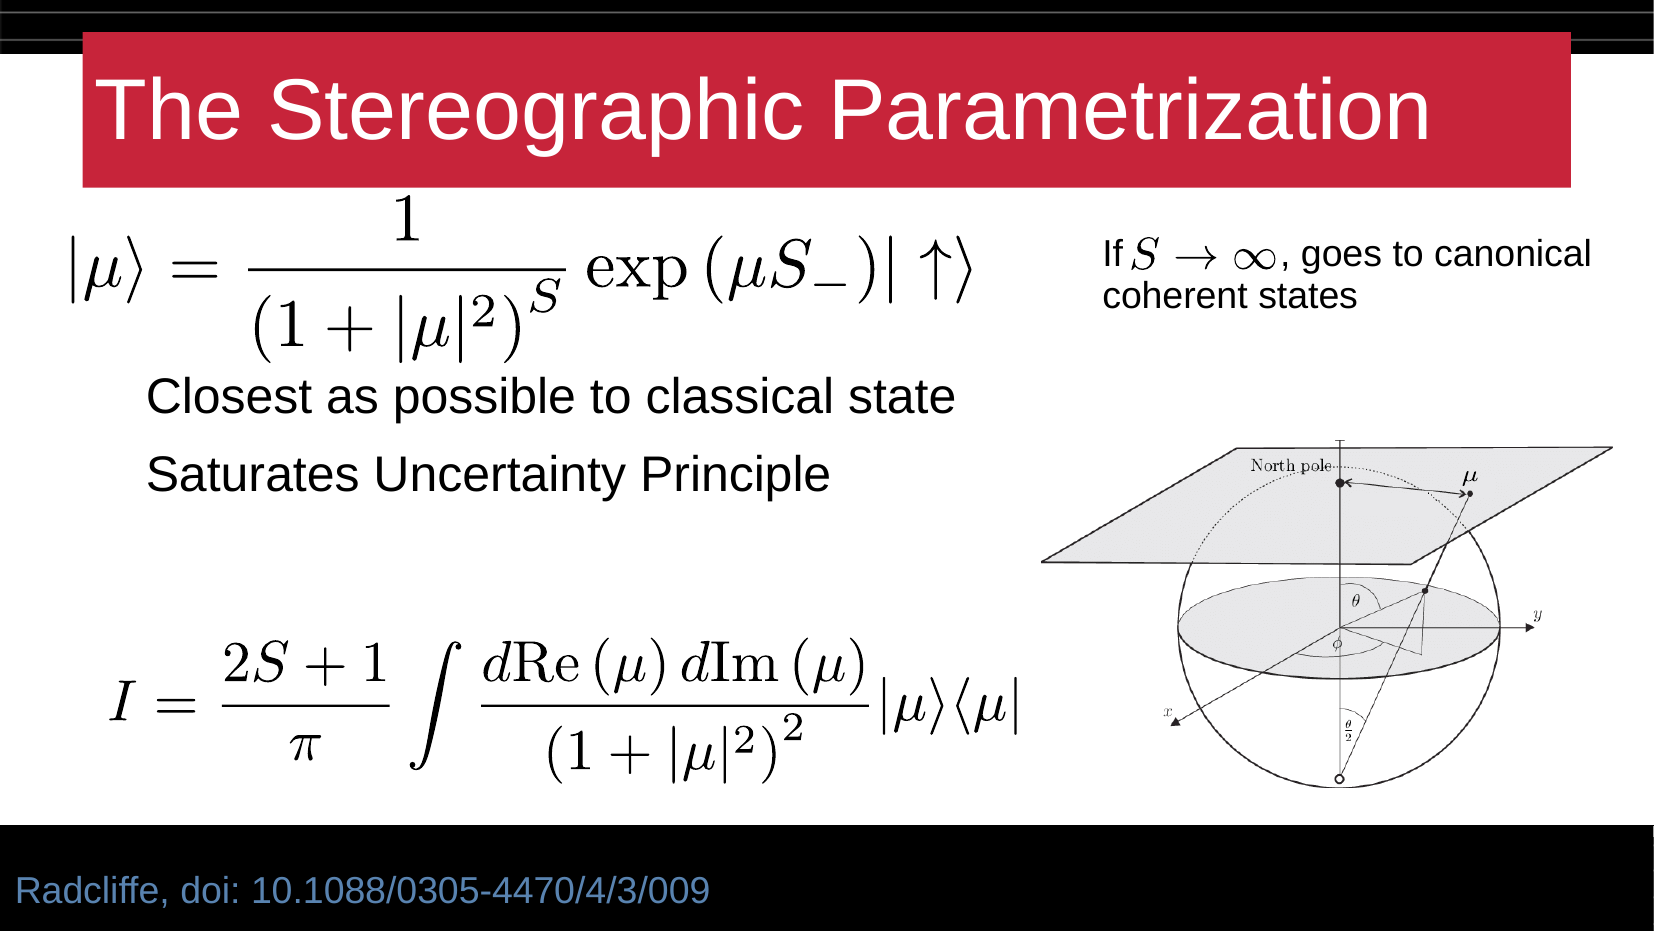

# The Stereographic Parametrization
If , goes to canonical coherent states
Closest as possible to classical state
Saturates Uncertainty Principle
Radcliffe, doi: 10.1088/0305-4470/4/3/009